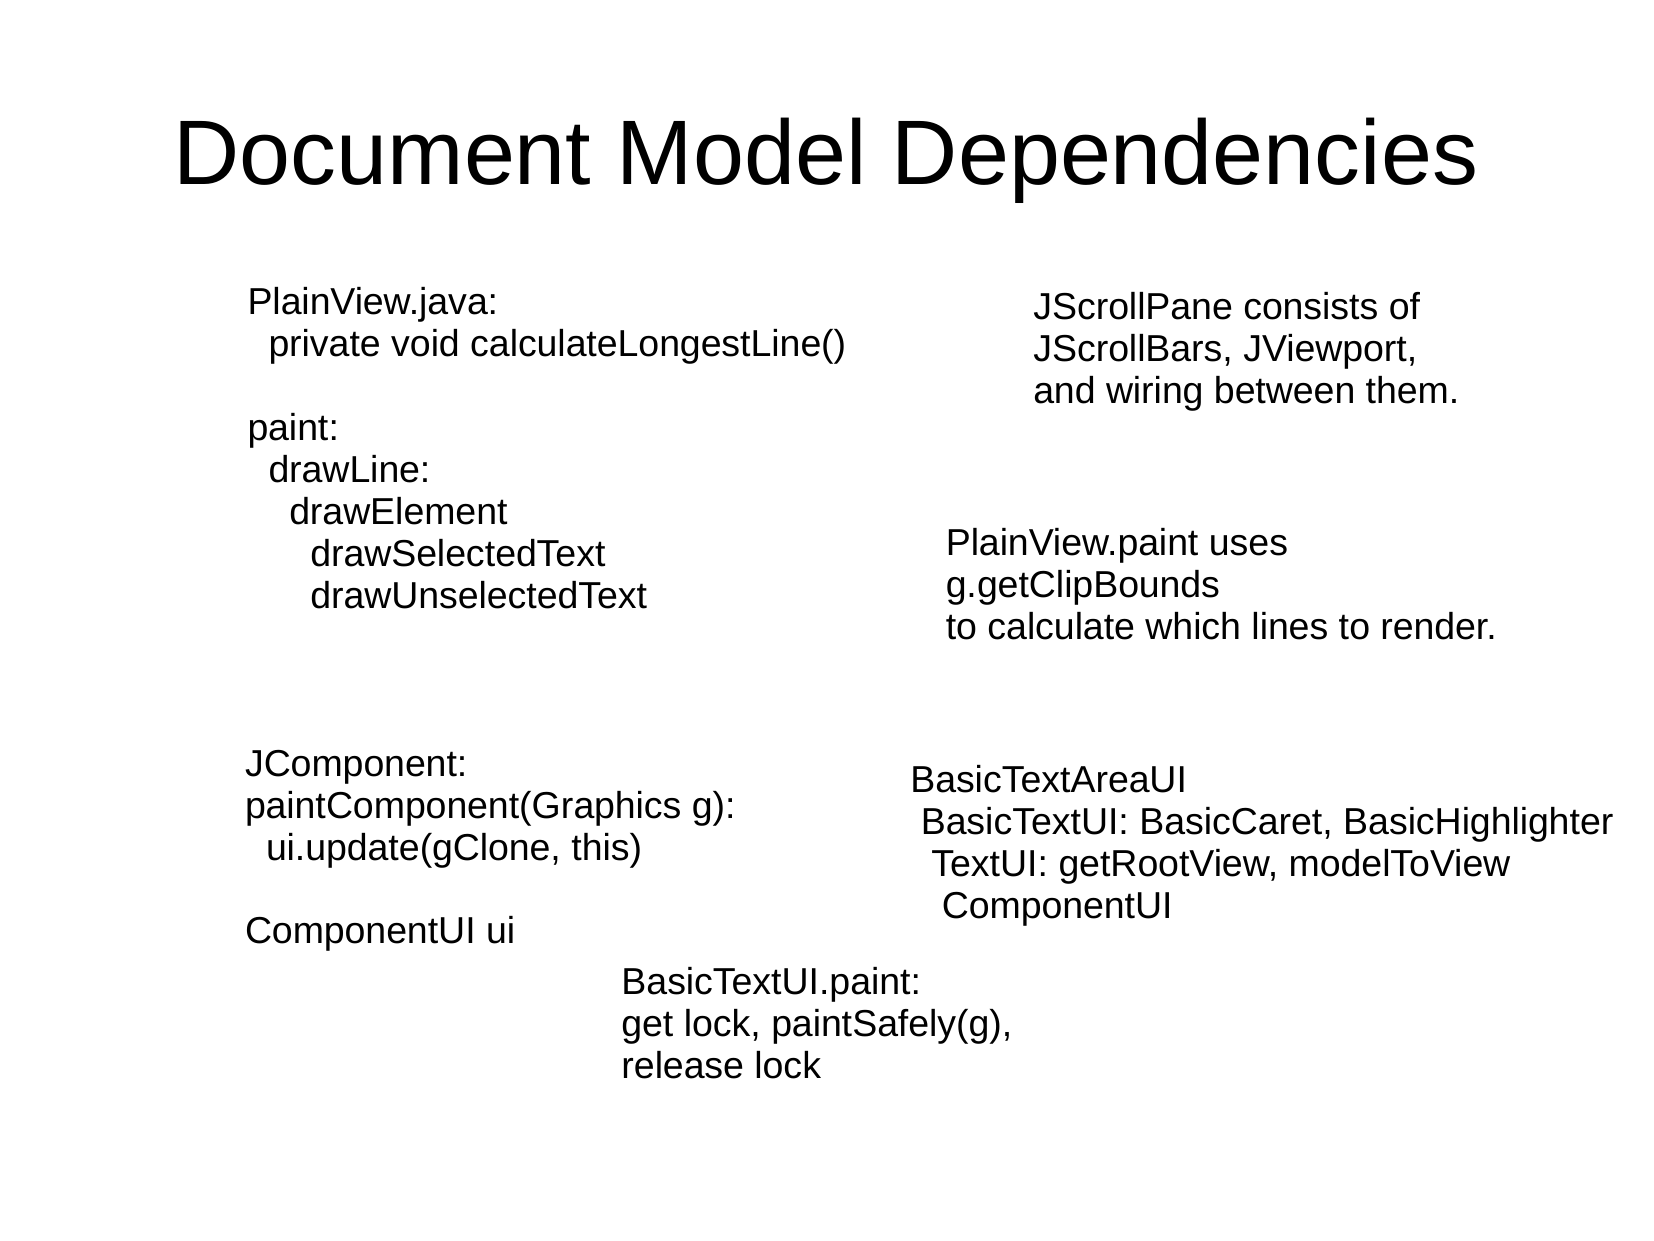

# Document Model Dependencies
PlainView.java:
 private void calculateLongestLine()
paint:
 drawLine:
 drawElement
 drawSelectedText
 drawUnselectedText
JScrollPane consists of
JScrollBars, JViewport,
and wiring between them.
PlainView.paint uses
g.getClipBounds
to calculate which lines to render.
JComponent:
paintComponent(Graphics g):
 ui.update(gClone, this)
ComponentUI ui
BasicTextAreaUI
 BasicTextUI: BasicCaret, BasicHighlighter
 TextUI: getRootView, modelToView
 ComponentUI
BasicTextUI.paint:
get lock, paintSafely(g),
release lock